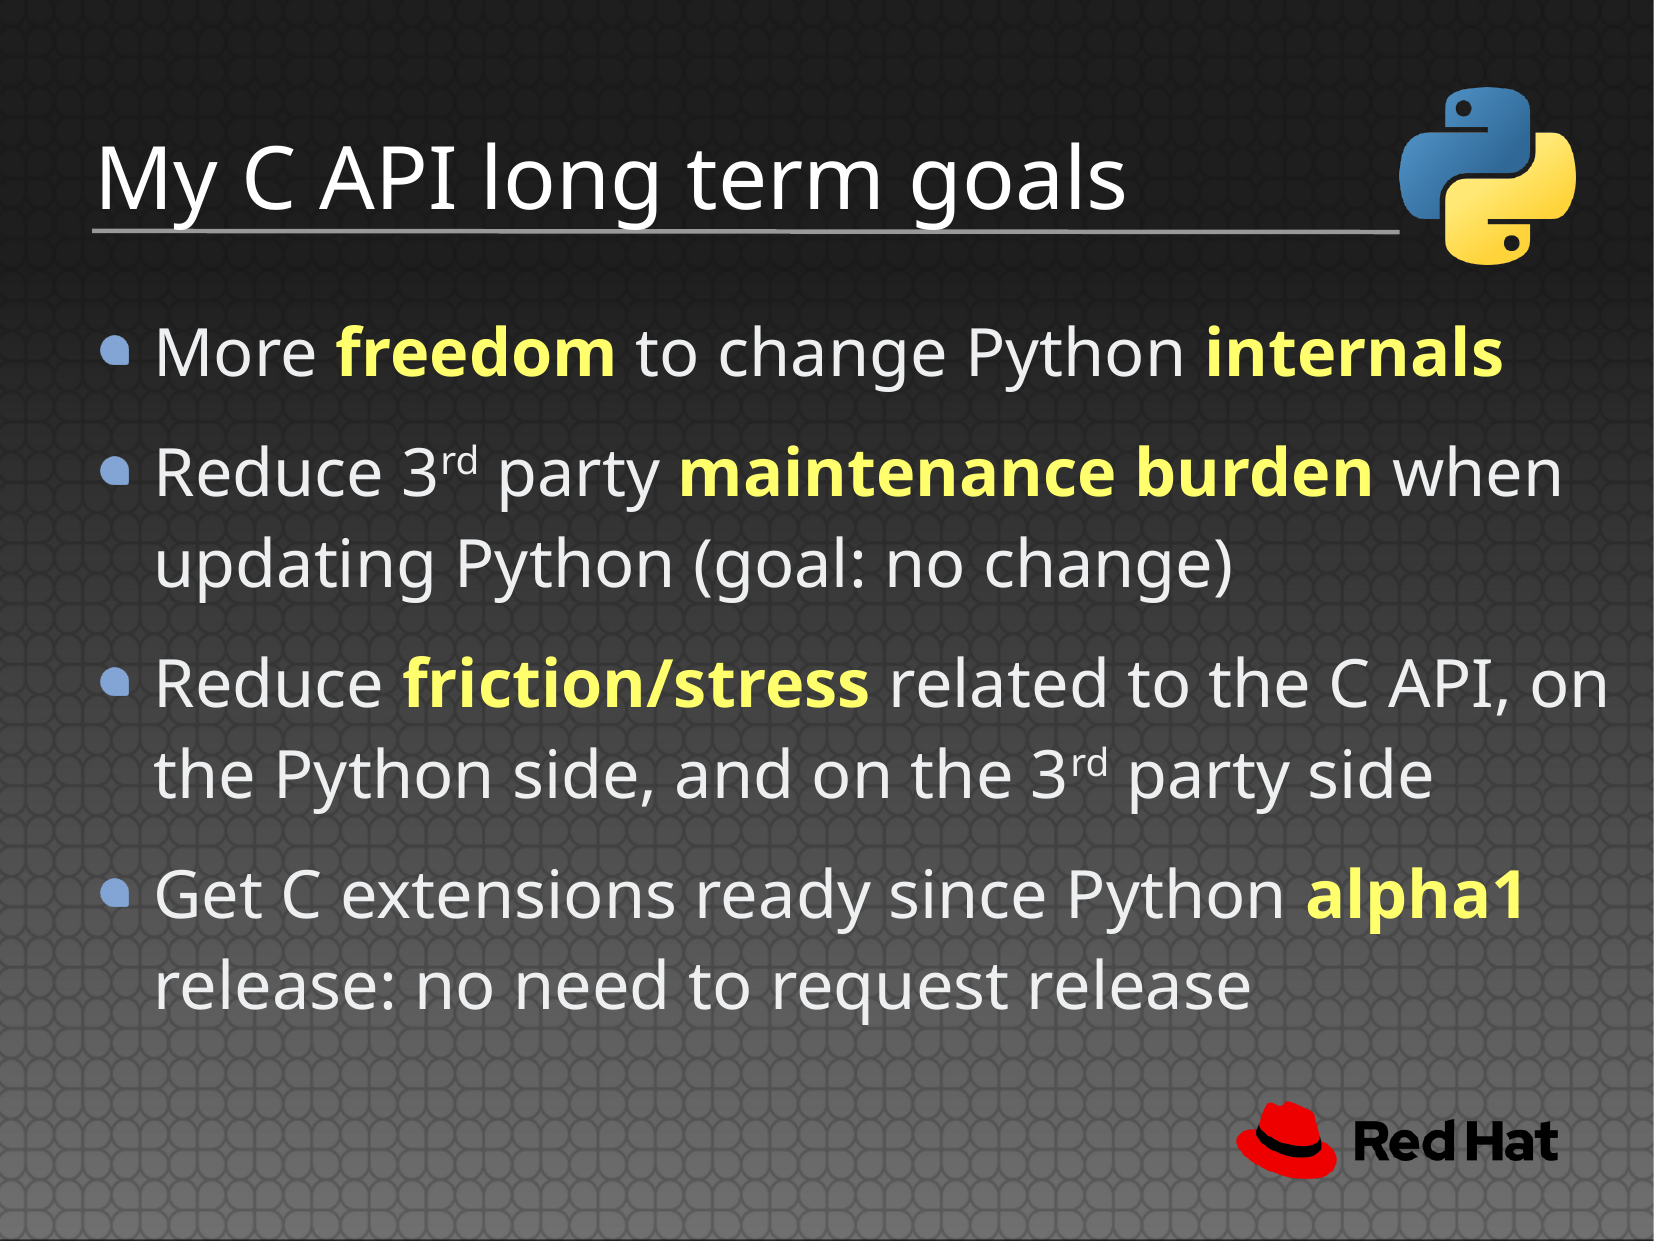

My C API long term goals
# More freedom to change Python internals
Reduce 3rd party maintenance burden when updating Python (goal: no change)
Reduce friction/stress related to the C API, on the Python side, and on the 3rd party side
Get C extensions ready since Python alpha1 release: no need to request release